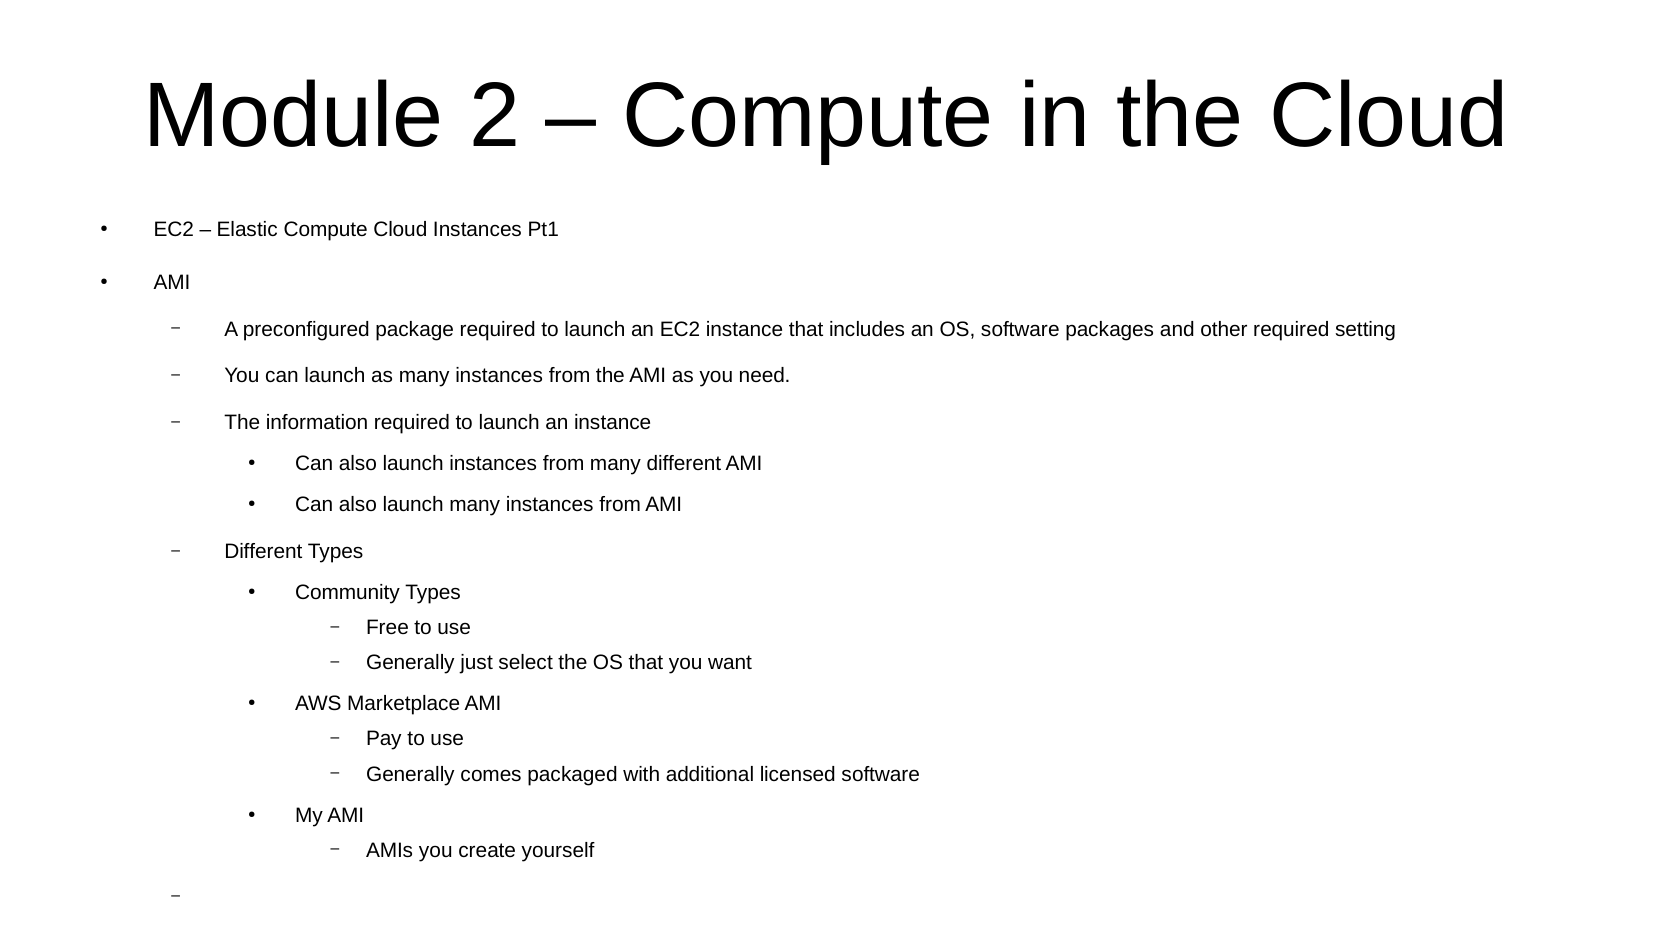

# Module 2 – Compute in the Cloud
EC2 – Elastic Compute Cloud Instances Pt1
AMI
A preconfigured package required to launch an EC2 instance that includes an OS, software packages and other required setting
You can launch as many instances from the AMI as you need.
The information required to launch an instance
Can also launch instances from many different AMI
Can also launch many instances from AMI
Different Types
Community Types
Free to use
Generally just select the OS that you want
AWS Marketplace AMI
Pay to use
Generally comes packaged with additional licensed software
My AMI
AMIs you create yourself